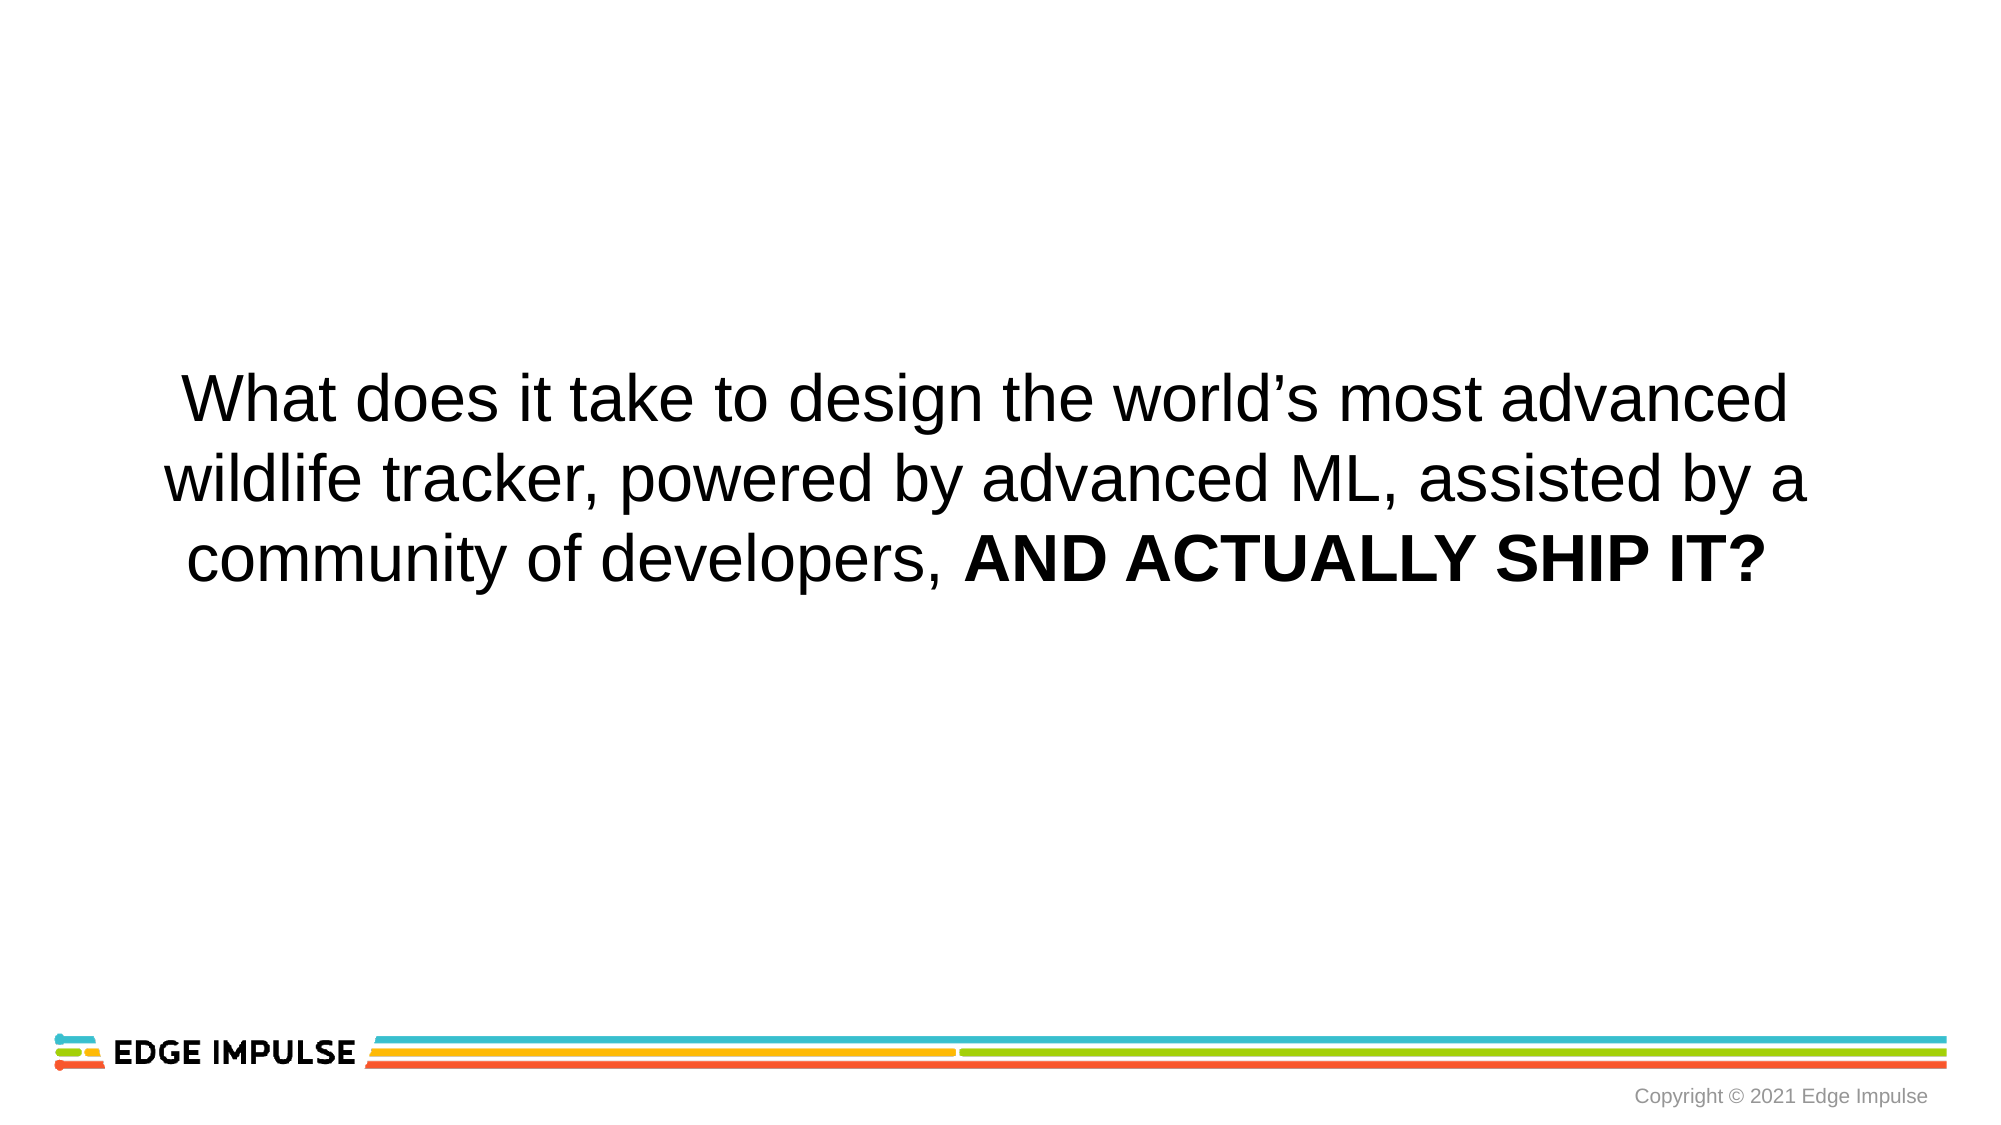

What does it take to design the world’s most advanced wildlife tracker, powered by advanced ML, assisted by a community of developers, AND ACTUALLY SHIP IT?